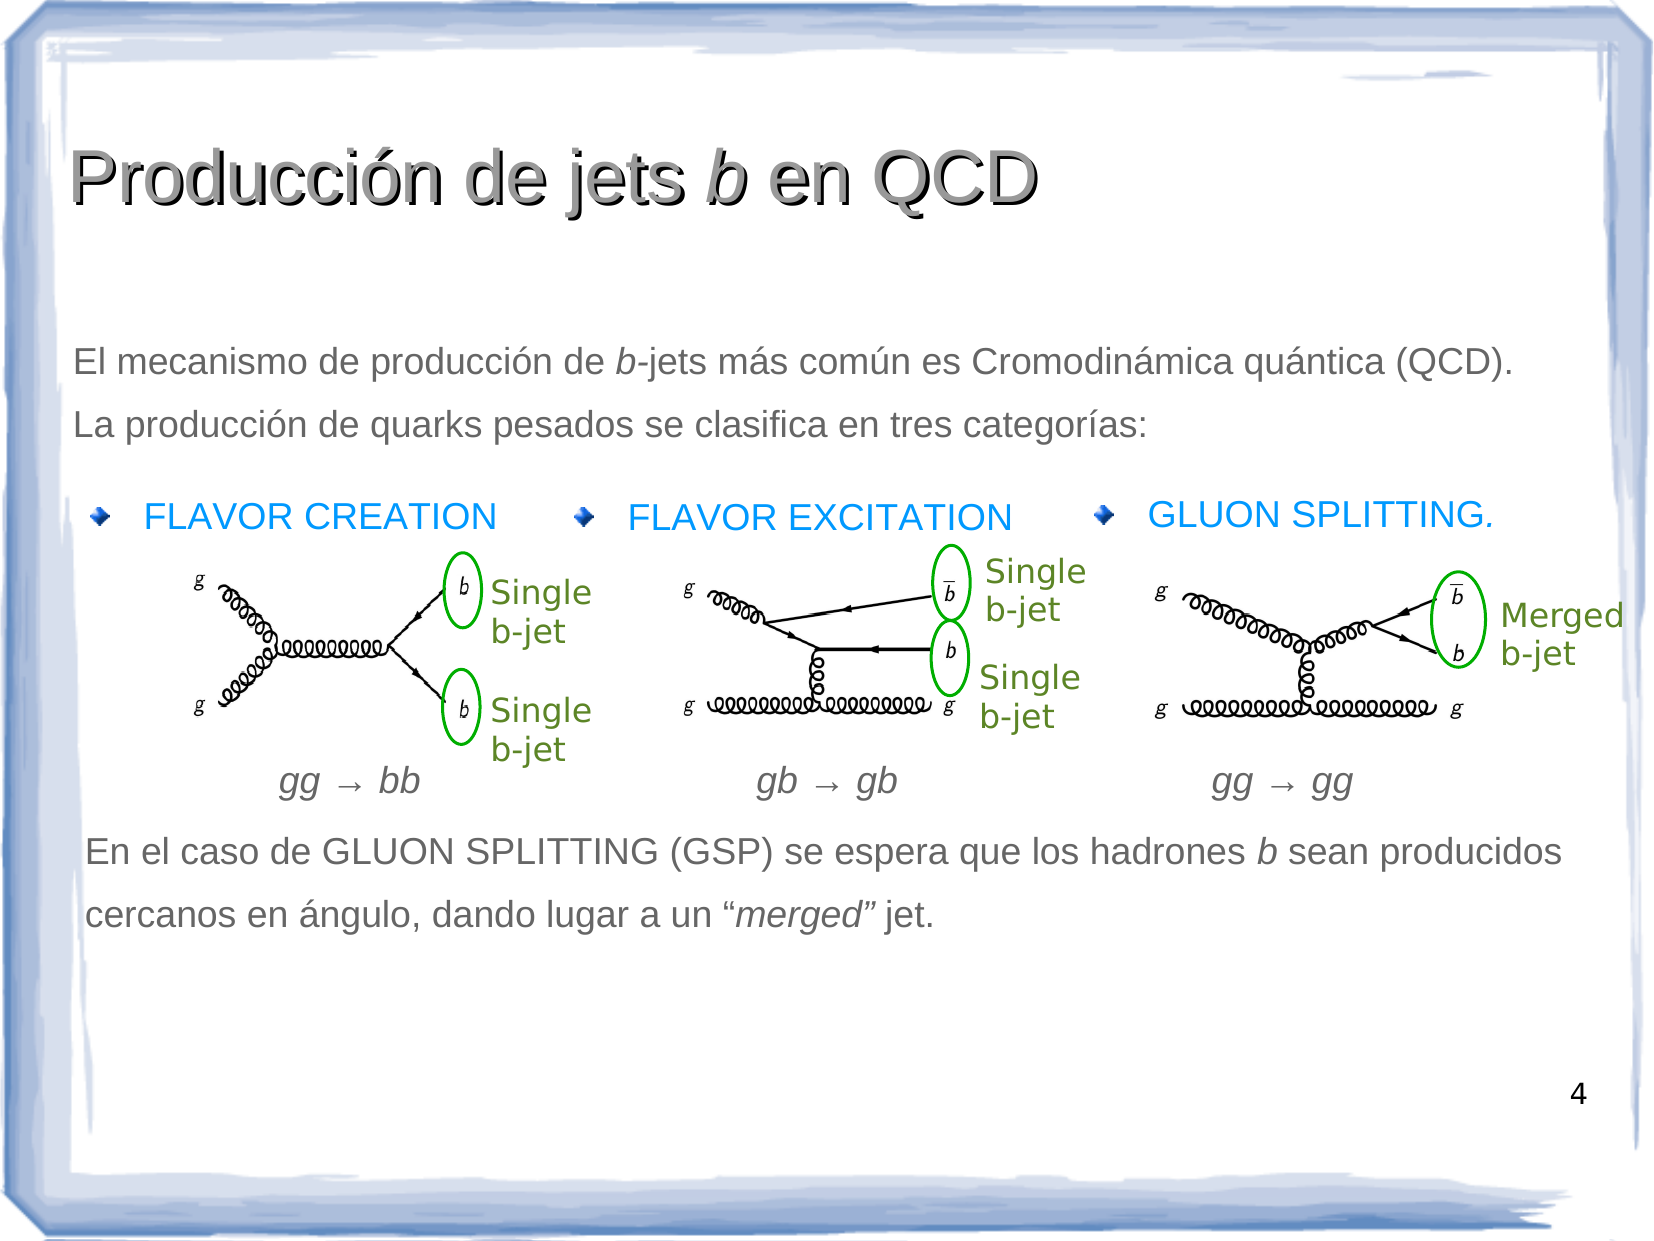

# Producción de jets b en QCD
El mecanismo de producción de b-jets más común es Cromodinámica quántica (QCD). La producción de quarks pesados se clasifica en tres categorías:
FLAVOR CREATION
GLUON SPLITTING.
FLAVOR EXCITATION
Single b-jet
Single b-jet
Merged b-jet
Single b-jet
Single b-jet
En el caso de GLUON SPLITTING (GSP) se espera que los hadrones b sean producidos cercanos en ángulo, dando lugar a un “merged” jet.
 gg → bb gb → gb gg → gg
4